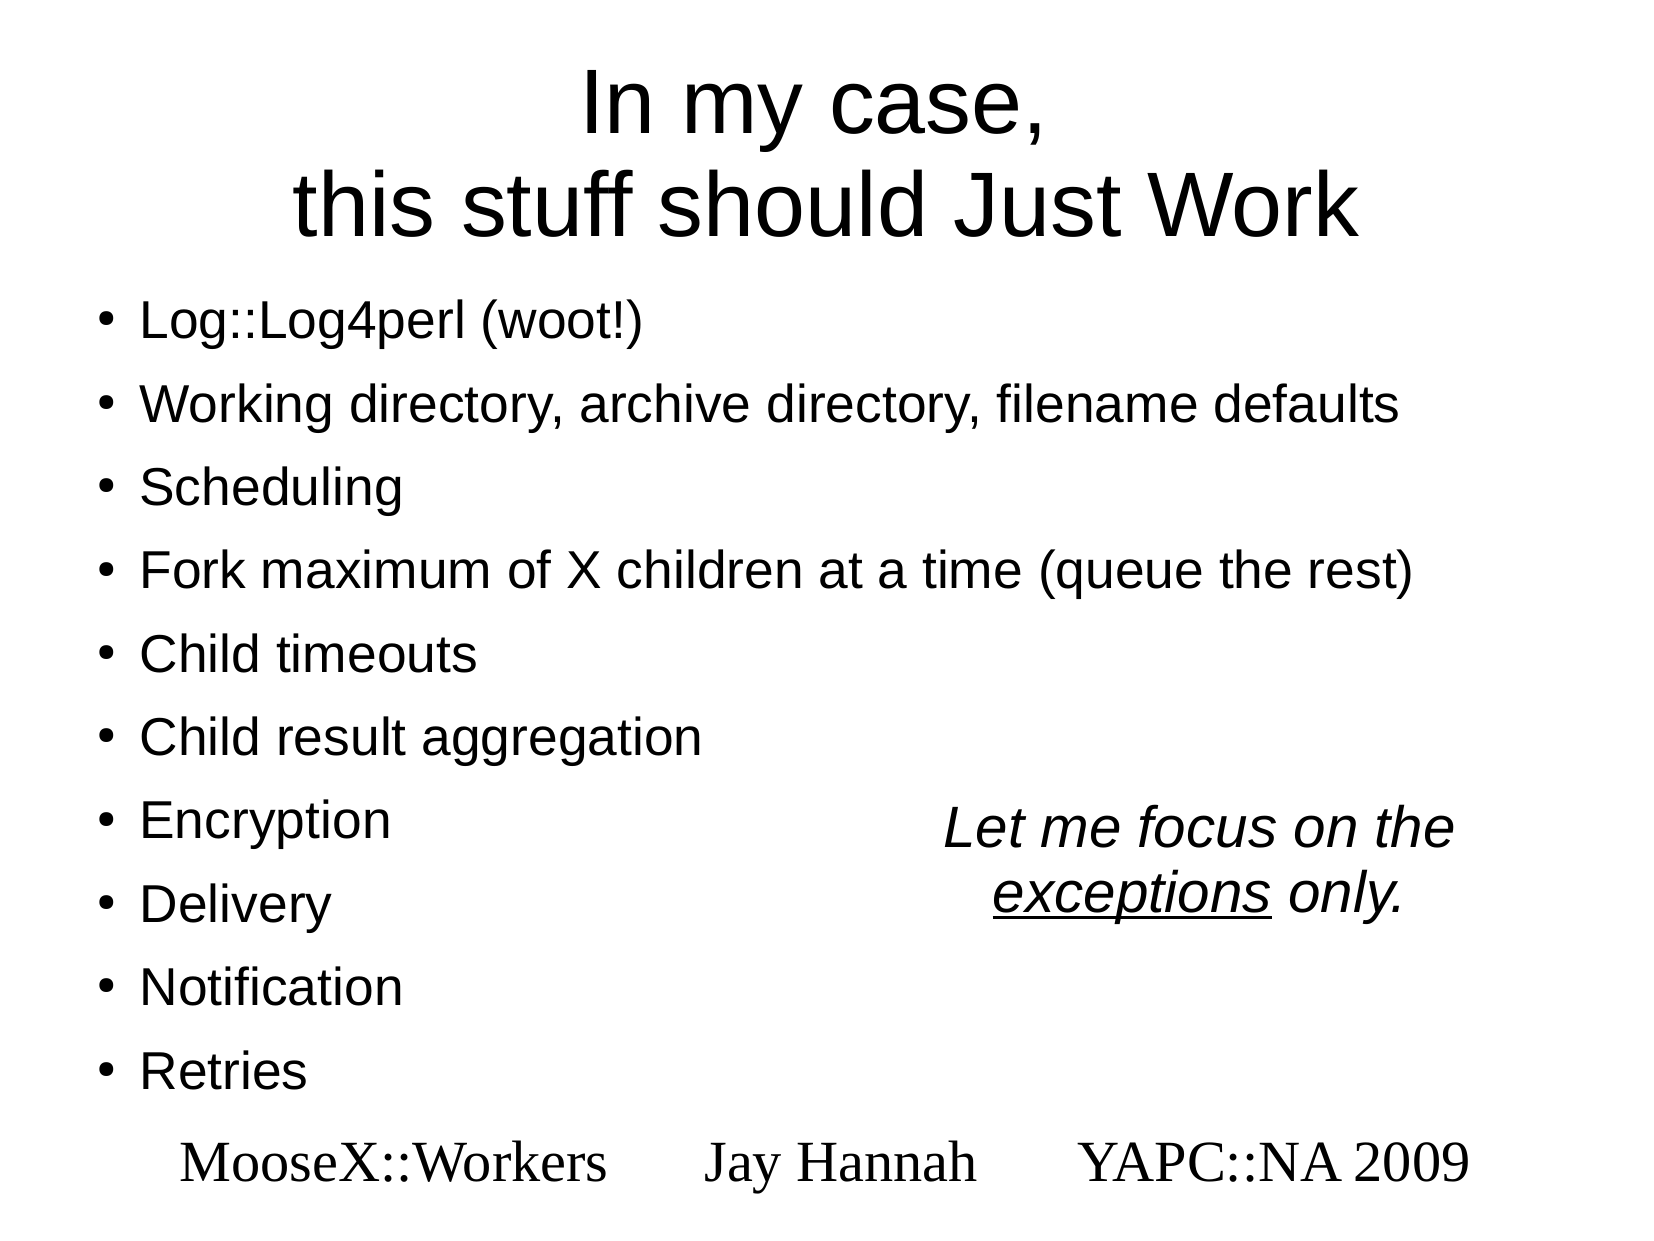

# In my case, this stuff should Just Work
Log::Log4perl (woot!)
Working directory, archive directory, filename defaults
Scheduling
Fork maximum of X children at a time (queue the rest)
Child timeouts
Child result aggregation
Encryption
Delivery
Notification
Retries
Let me focus on the exceptions only.